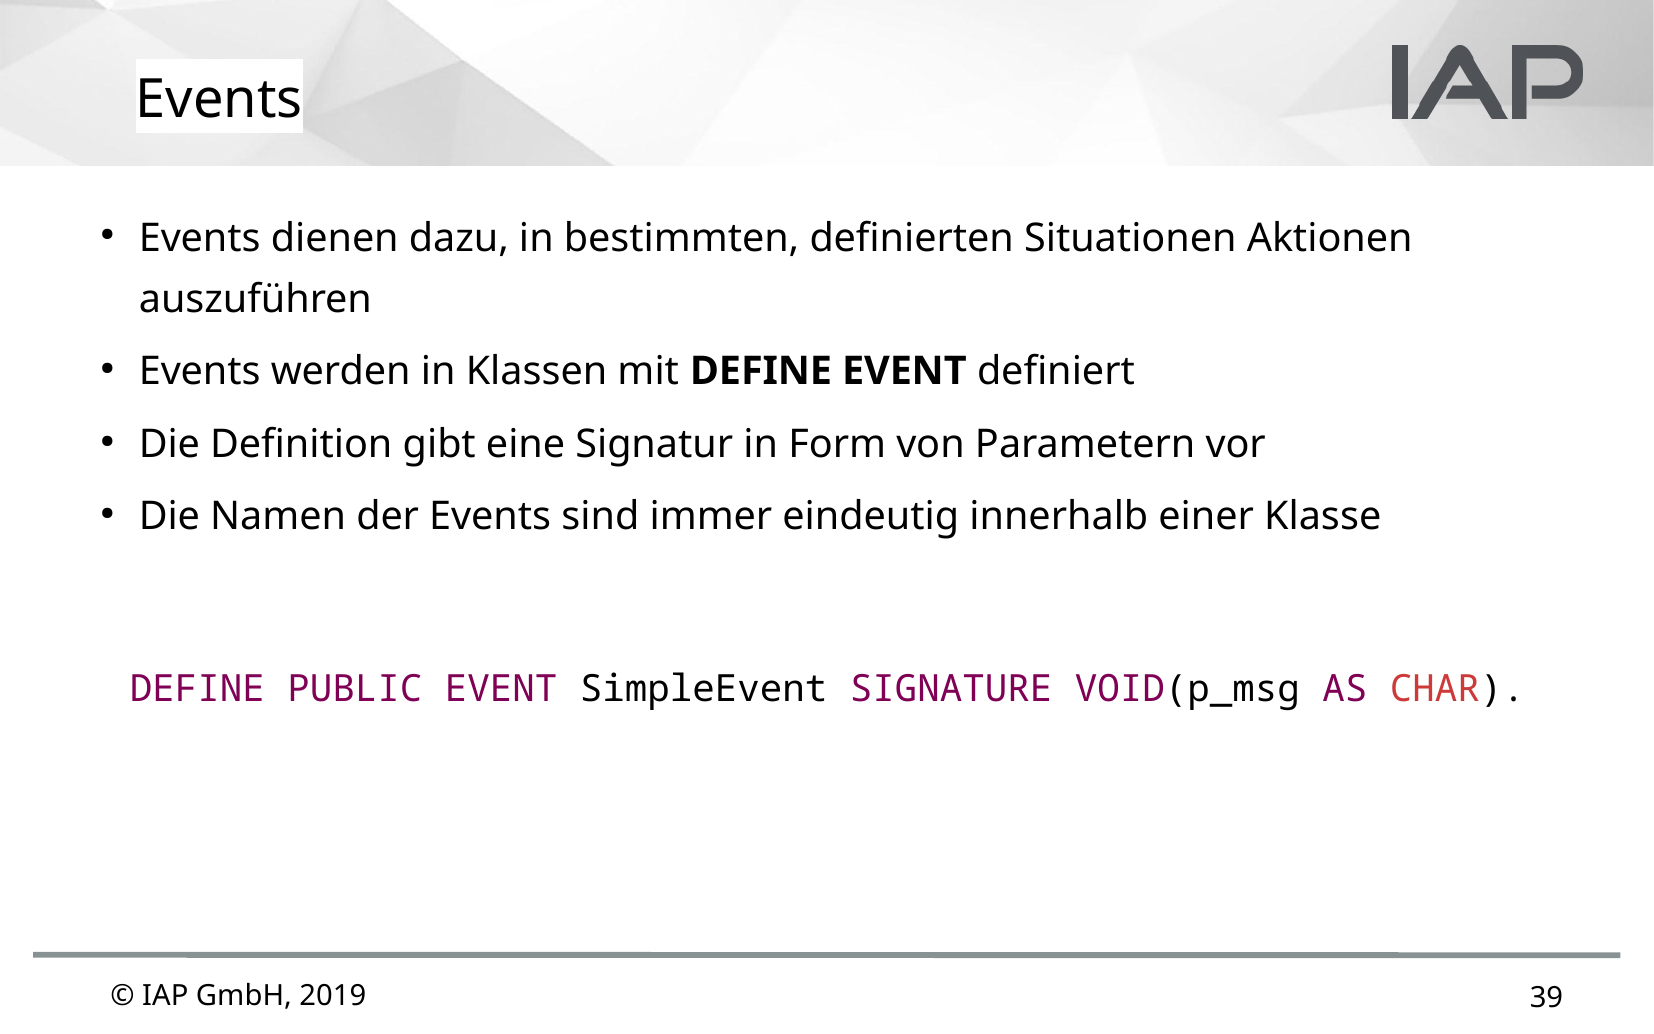

# Events
Events dienen dazu, in bestimmten, definierten Situationen Aktionen auszuführen
Events werden in Klassen mit DEFINE EVENT definiert
Die Definition gibt eine Signatur in Form von Parametern vor
Die Namen der Events sind immer eindeutig innerhalb einer Klasse
DEFINE PUBLIC EVENT SimpleEvent SIGNATURE VOID(p_msg AS CHAR).
© IAP GmbH, 2019
39